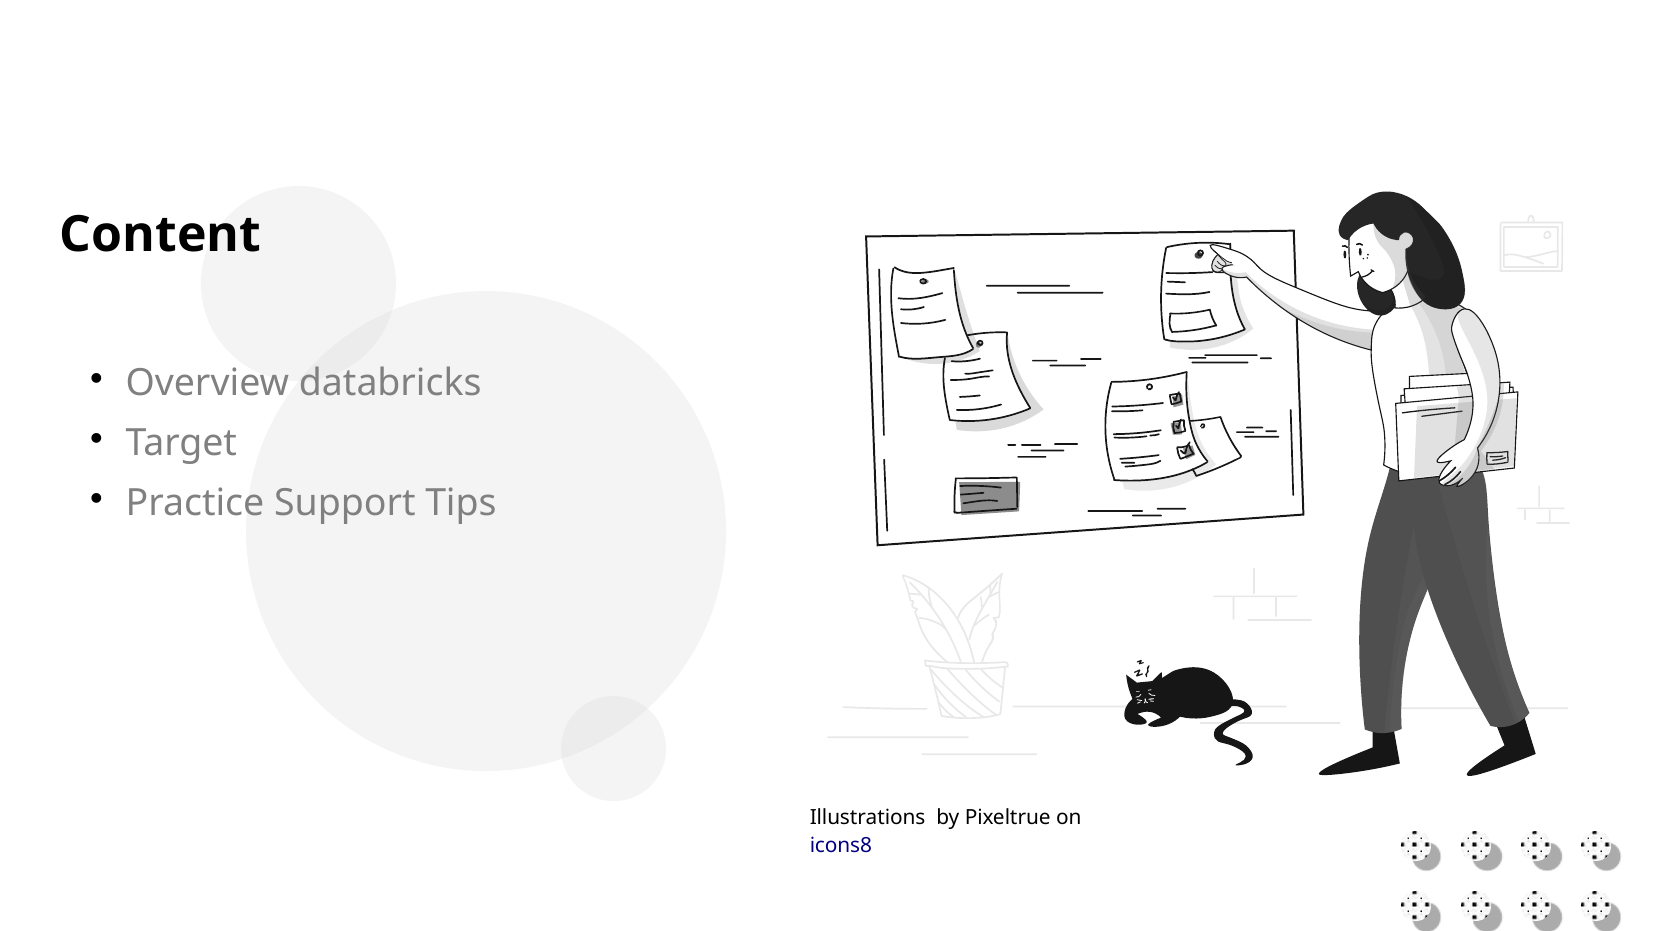

Content
Overview databricks
Target
Practice Support Tips